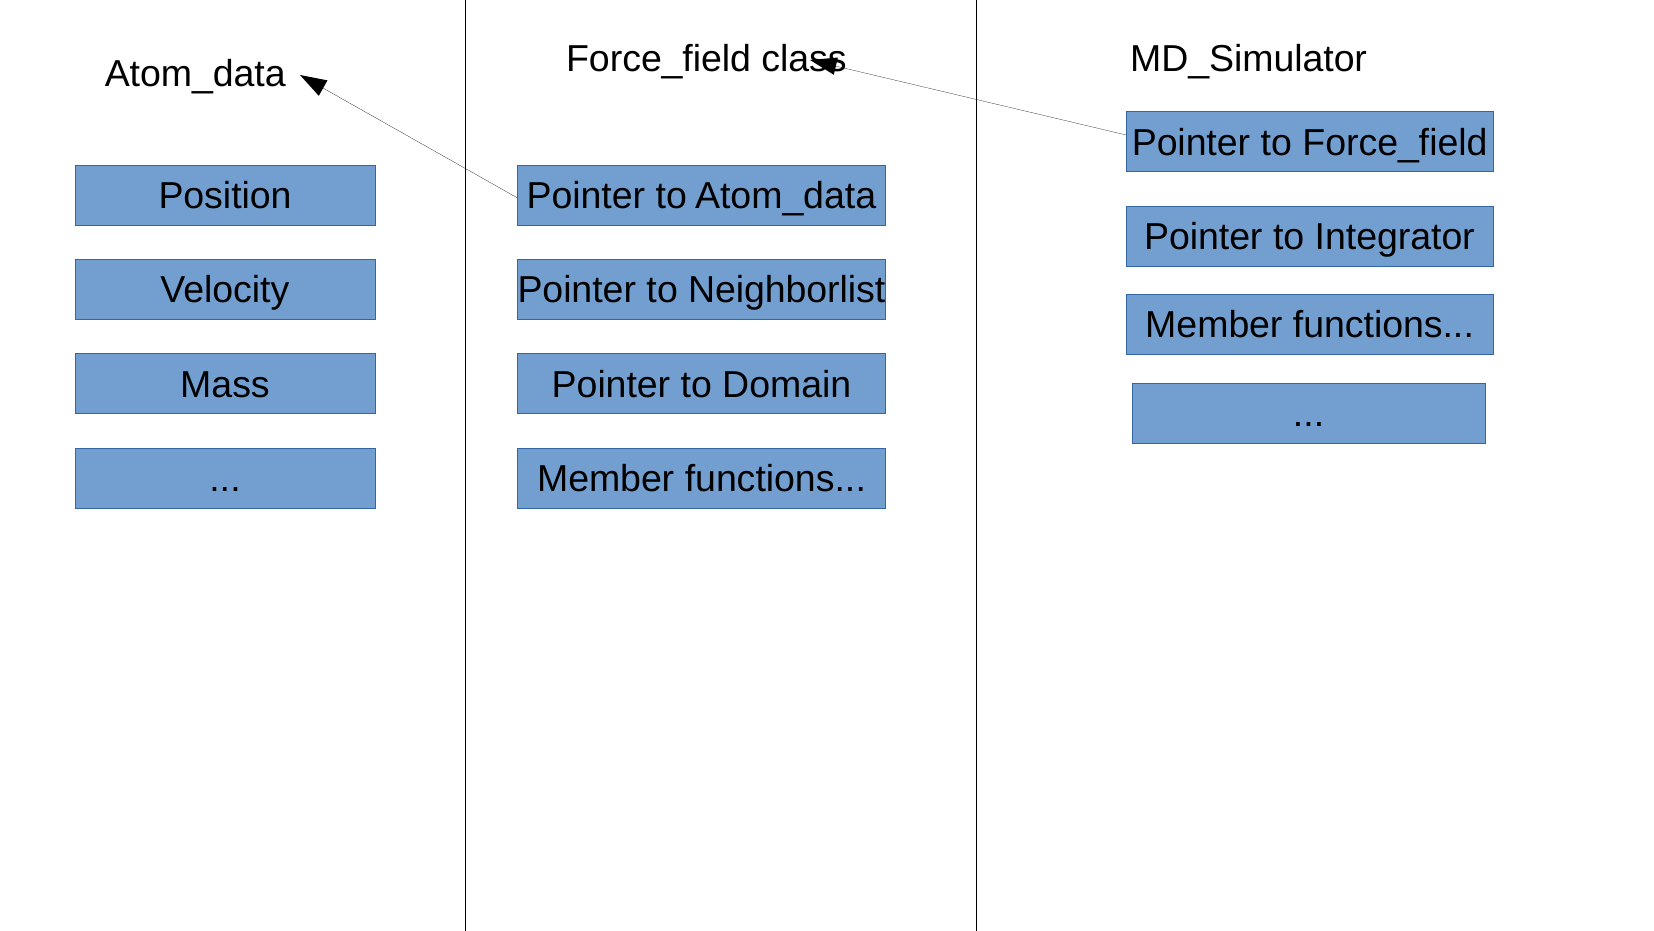

Force_field class
MD_Simulator
Atom_data
Pointer to Force_field
Position
Pointer to Error
Pointer to Atom_data
Pointer to Integrator
Velocity
Pointer to Neighborlist
Member functions...
Mass
Pointer to Domain
...
...
Member functions...